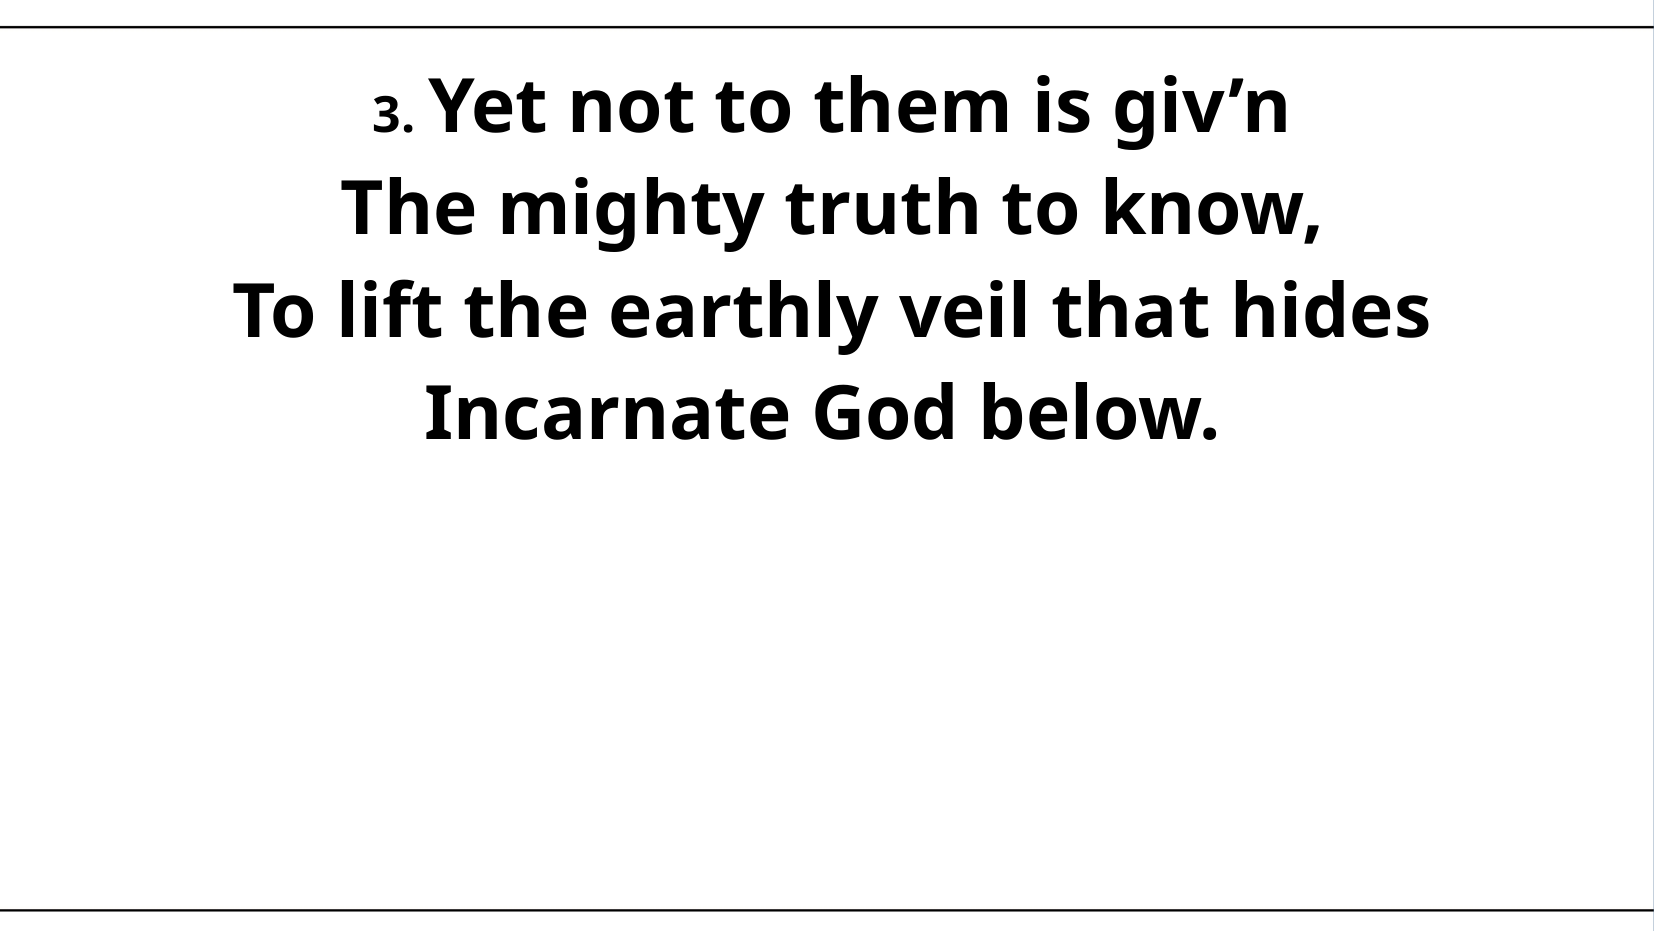

3. Yet not to them is giv’n
The mighty truth to know,
To lift the earthly veil that hides
Incarnate God below.